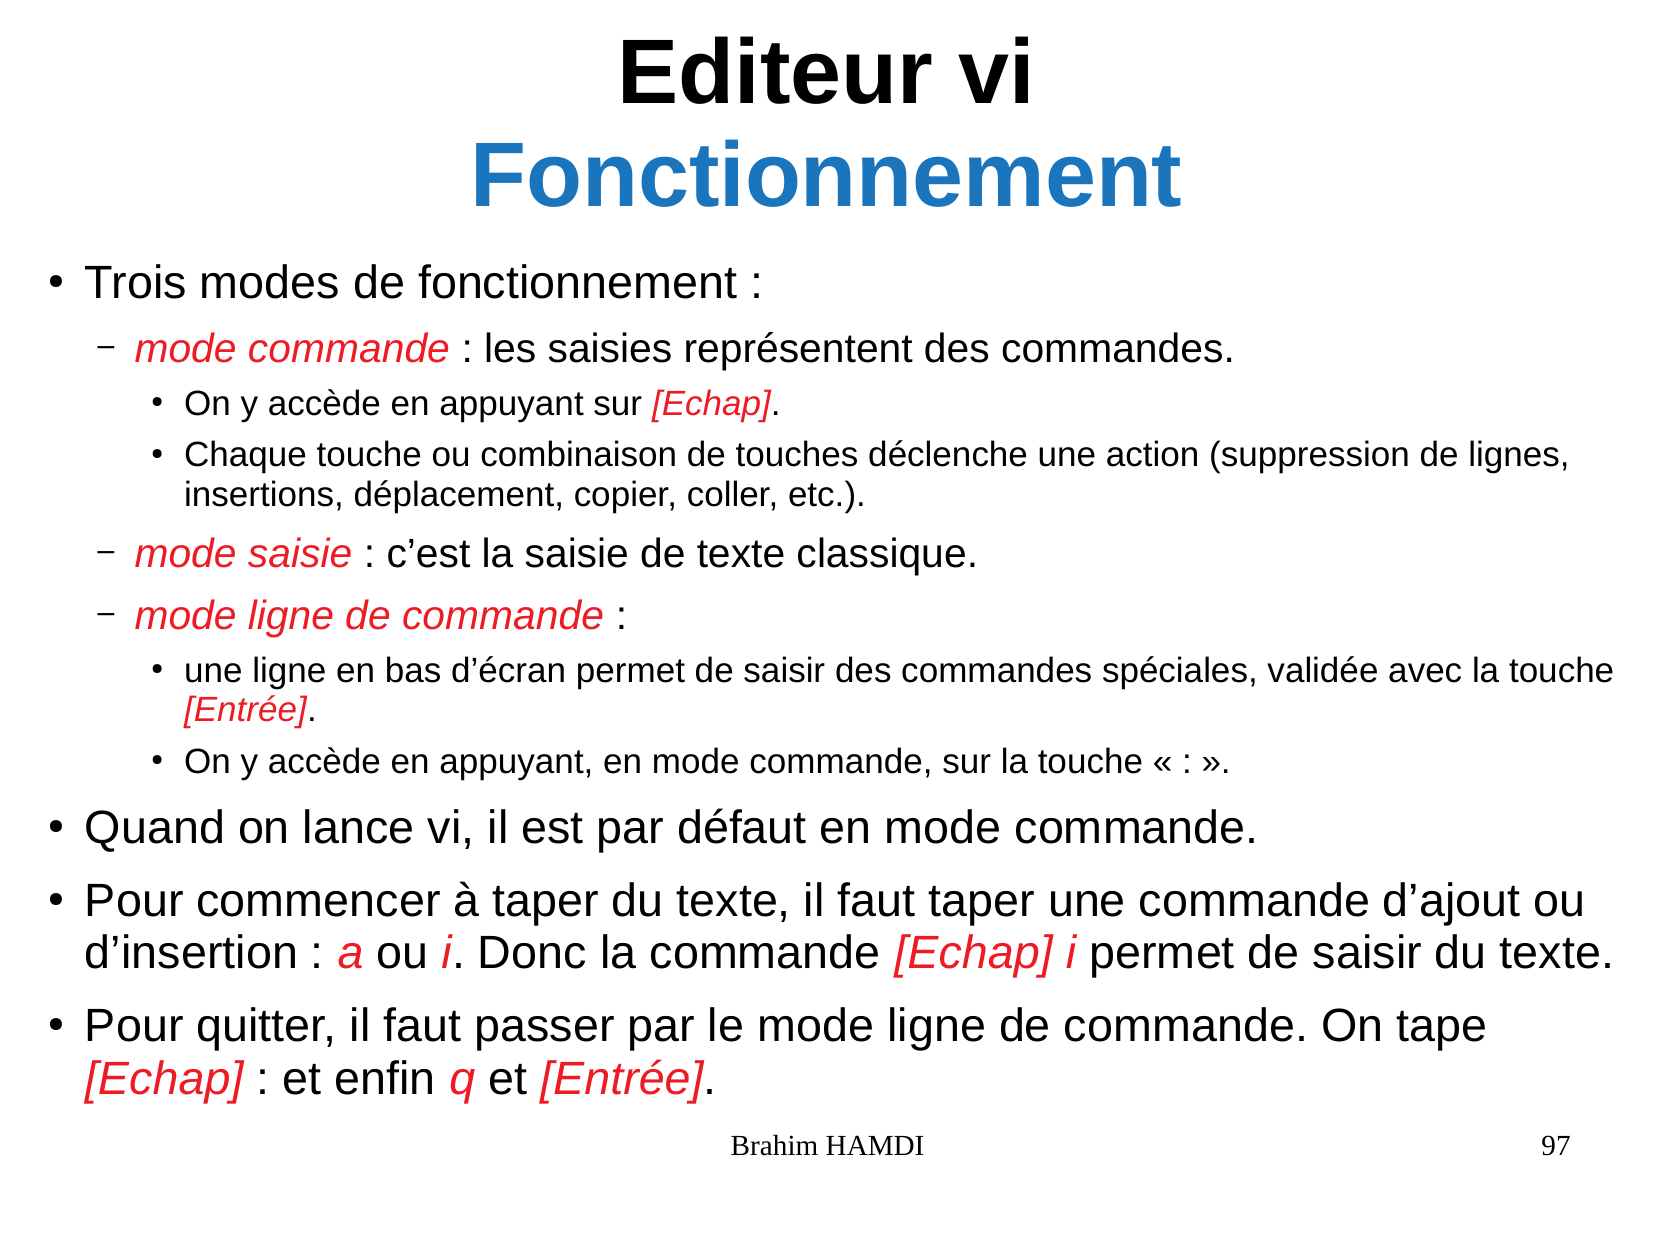

# Editeur vi Fonctionnement
Trois modes de fonctionnement :
mode commande : les saisies représentent des commandes.
On y accède en appuyant sur [Echap].
Chaque touche ou combinaison de touches déclenche une action (suppression de lignes, insertions, déplacement, copier, coller, etc.).
mode saisie : c’est la saisie de texte classique.
mode ligne de commande :
une ligne en bas d’écran permet de saisir des commandes spéciales, validée avec la touche [Entrée].
On y accède en appuyant, en mode commande, sur la touche « : ».
Quand on lance vi, il est par défaut en mode commande.
Pour commencer à taper du texte, il faut taper une commande d’ajout ou d’insertion : a ou i. Donc la commande [Echap] i permet de saisir du texte.
Pour quitter, il faut passer par le mode ligne de commande. On tape [Echap] : et enfin q et [Entrée].
Brahim HAMDI
97